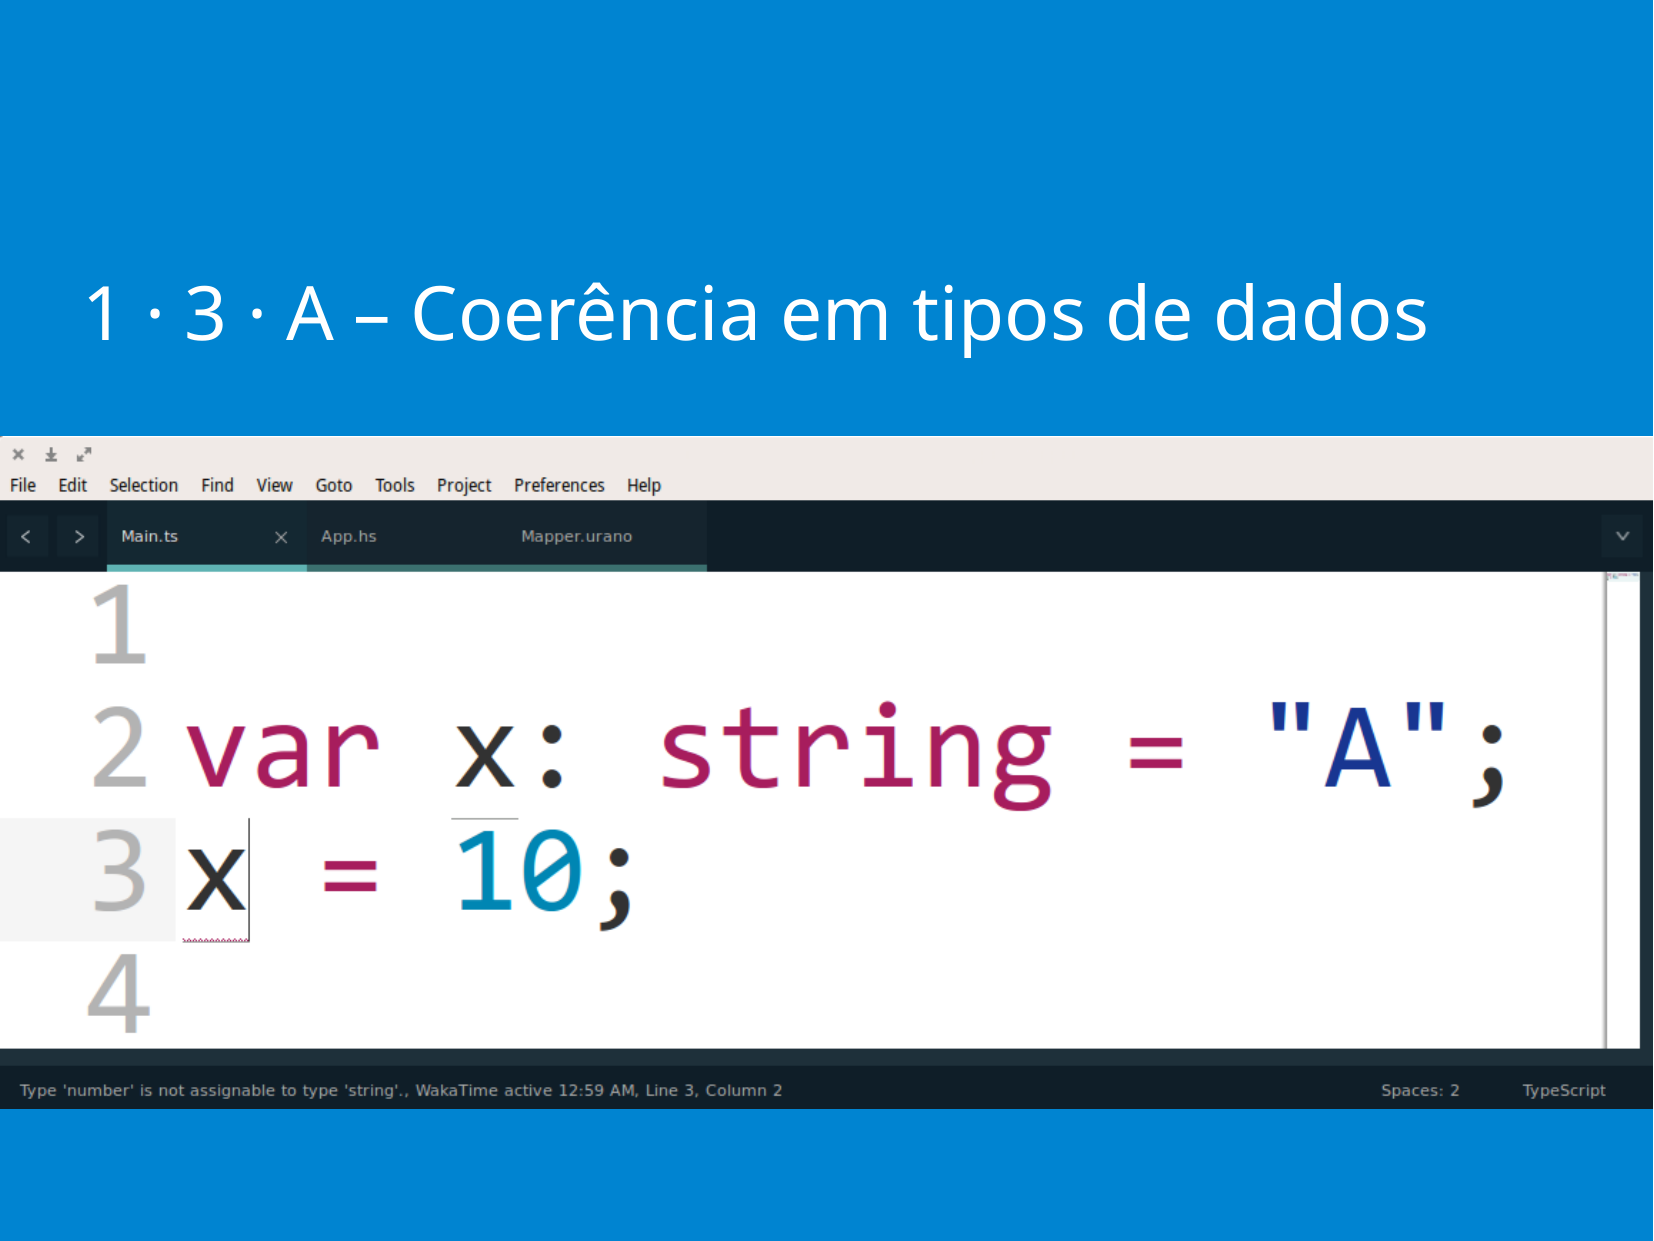

# 1 · 3 · A – Coerência em tipos de dados